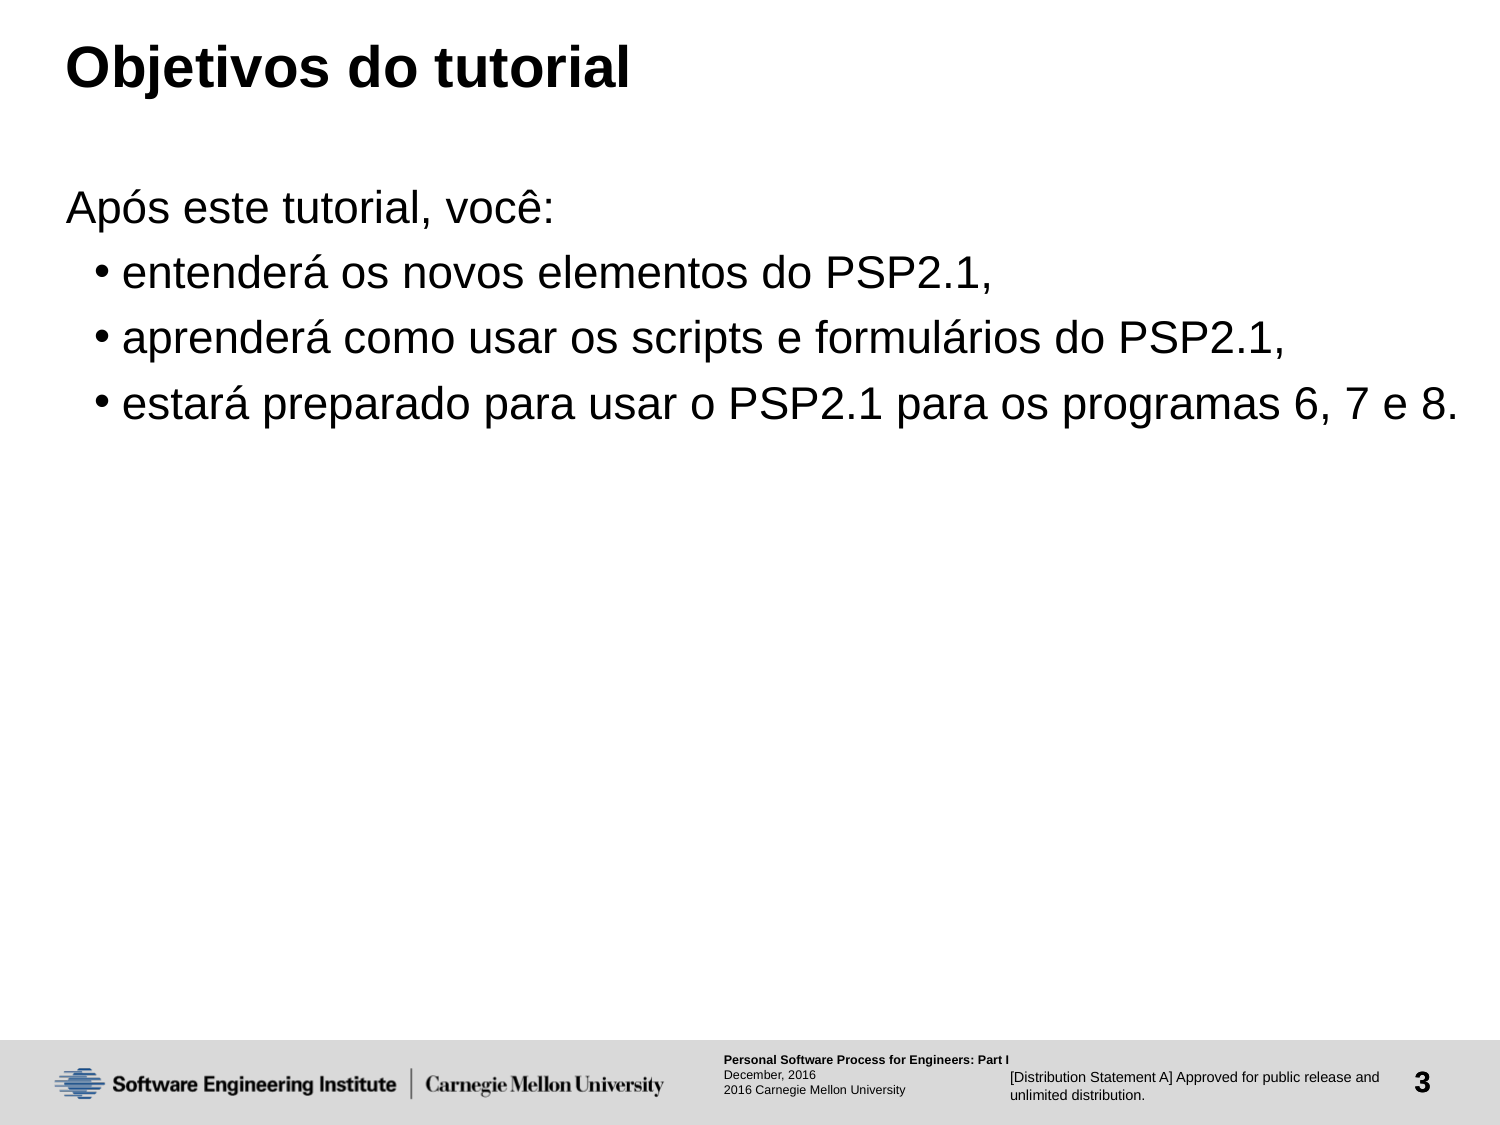

# Objetivos do tutorial
Após este tutorial, você:
entenderá os novos elementos do PSP2.1,
aprenderá como usar os scripts e formulários do PSP2.1,
estará preparado para usar o PSP2.1 para os programas 6, 7 e 8.